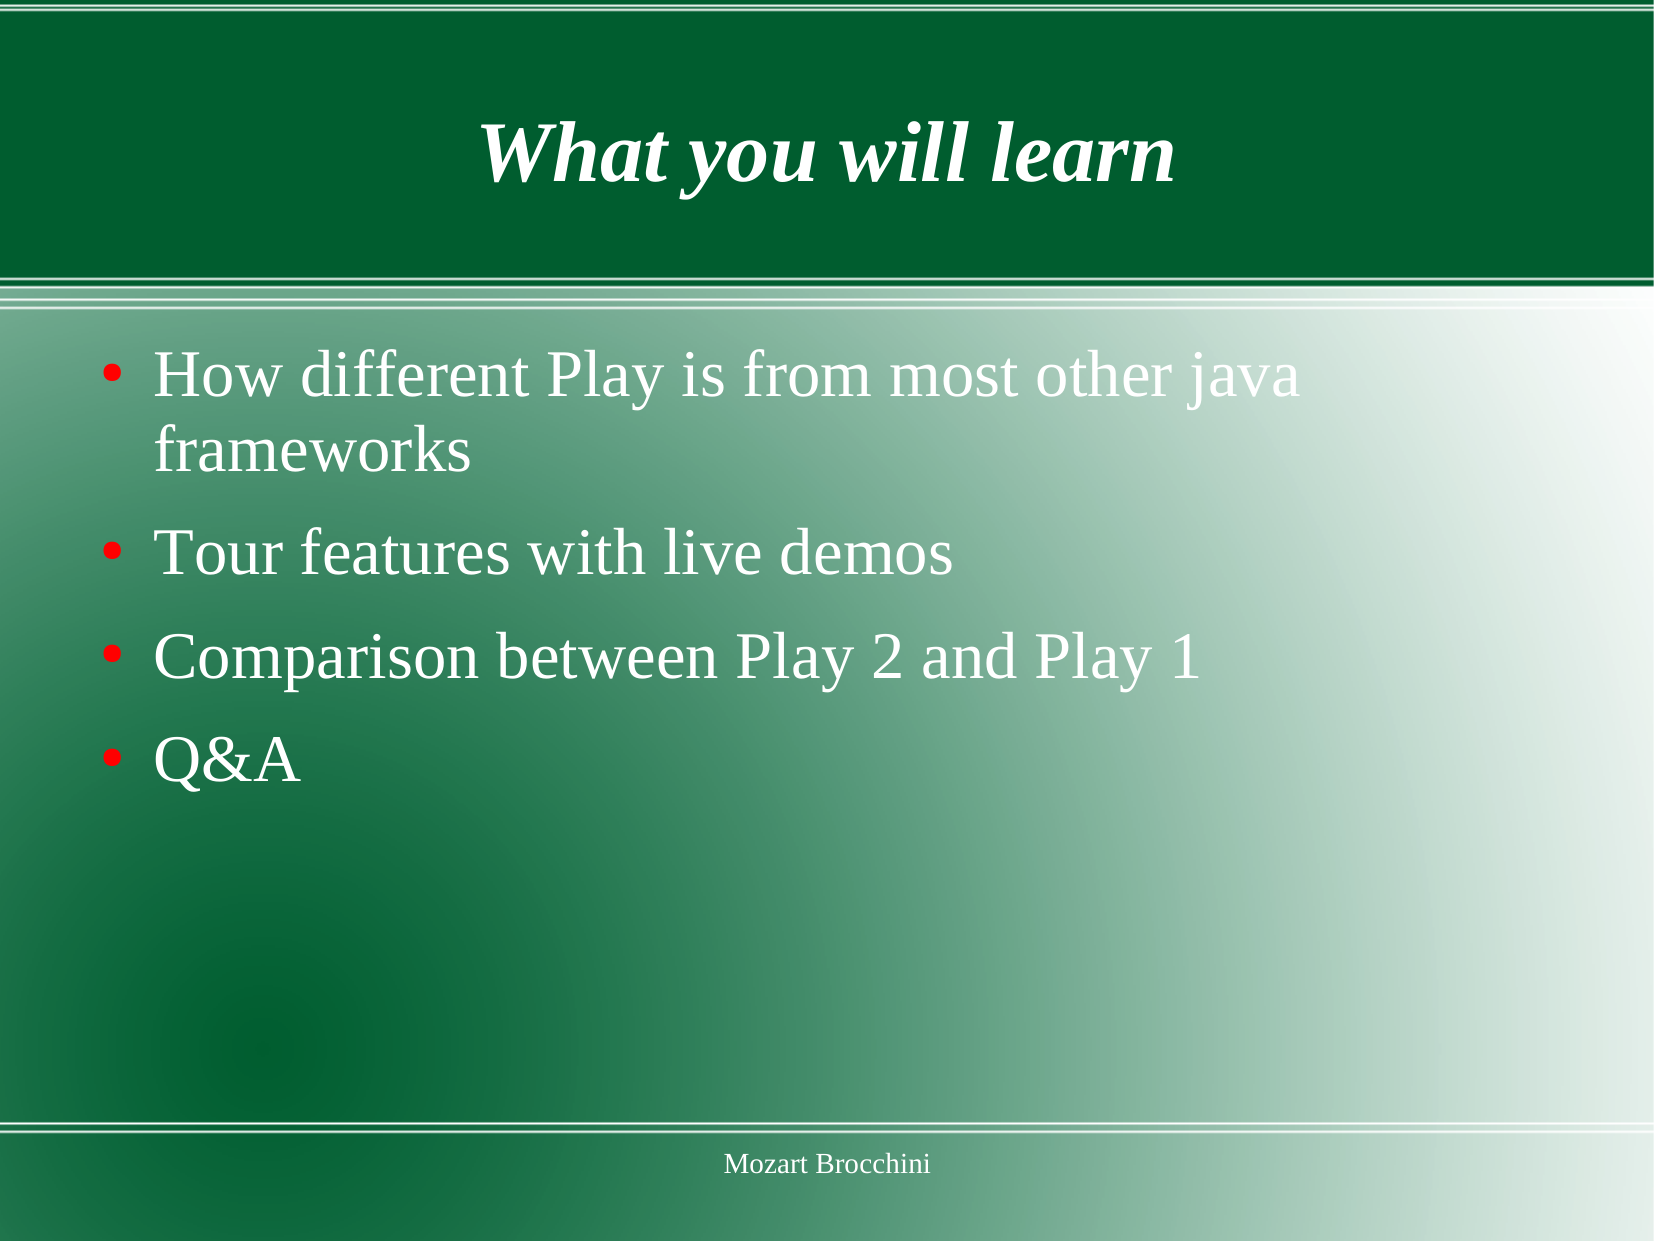

# What you will learn
How different Play is from most other java frameworks
Tour features with live demos
Comparison between Play 2 and Play 1
Q&A